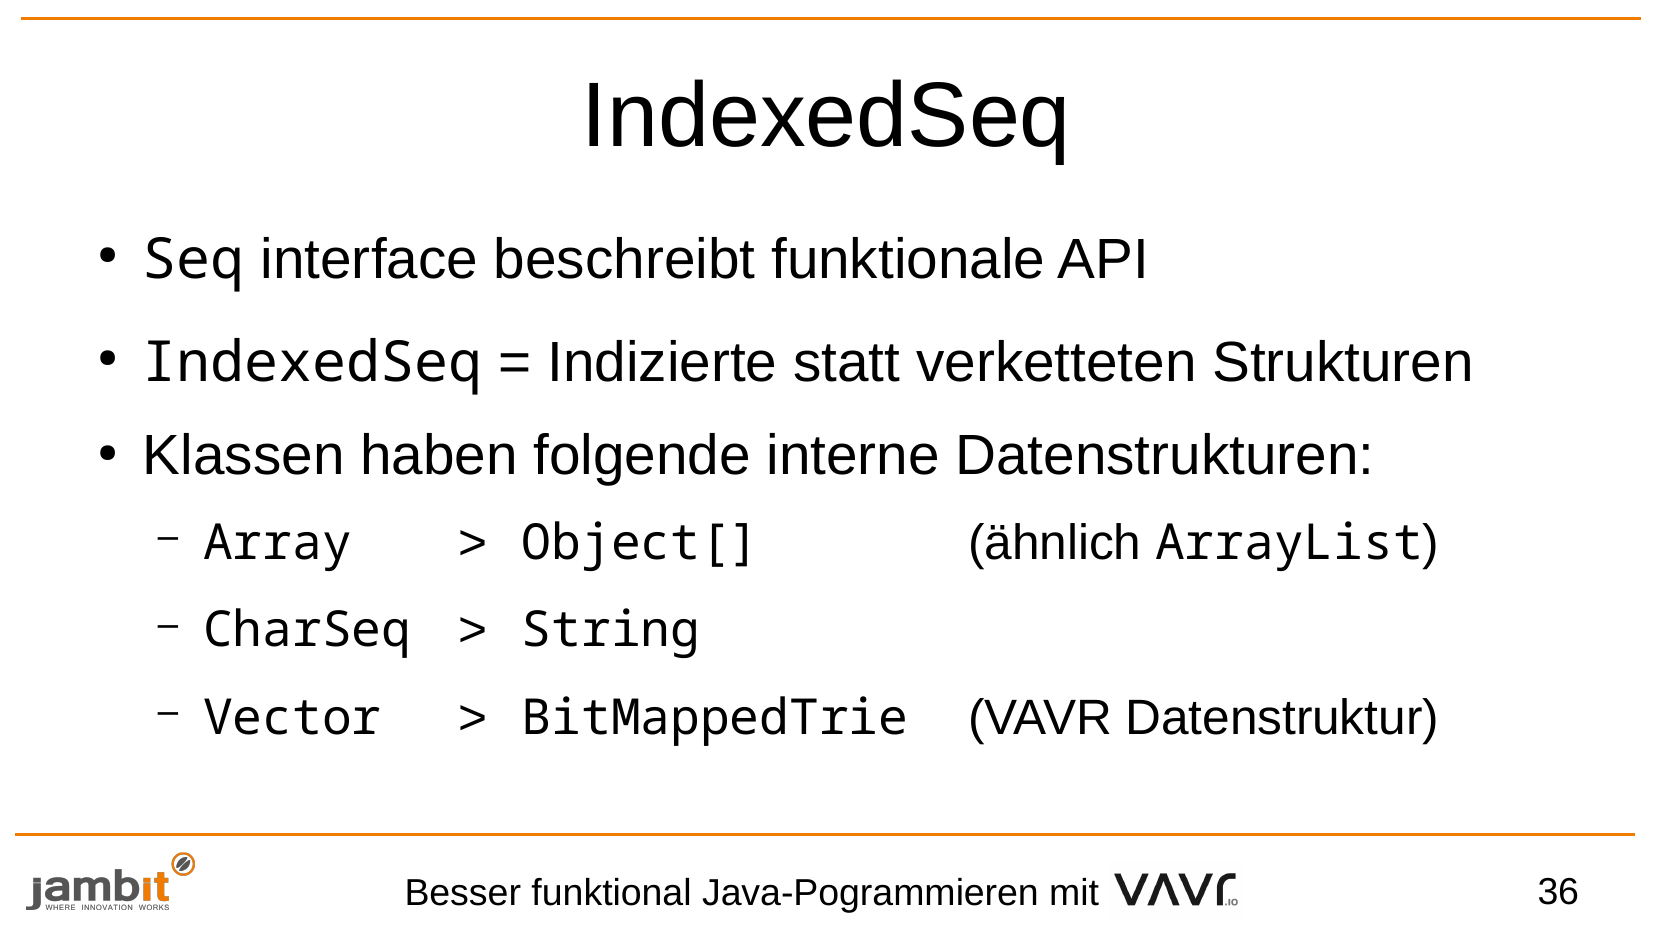

# IndexedSeq
Seq interface beschreibt funktionale API
IndexedSeq = Indizierte statt verketteten Strukturen
Klassen haben folgende interne Datenstrukturen:
Array					 	> 	Object[] 						 			 	(ähnlich ArrayList)
CharSeq	> 	String
Vector 	> 	BitMappedTrie 	(VAVR Datenstruktur)